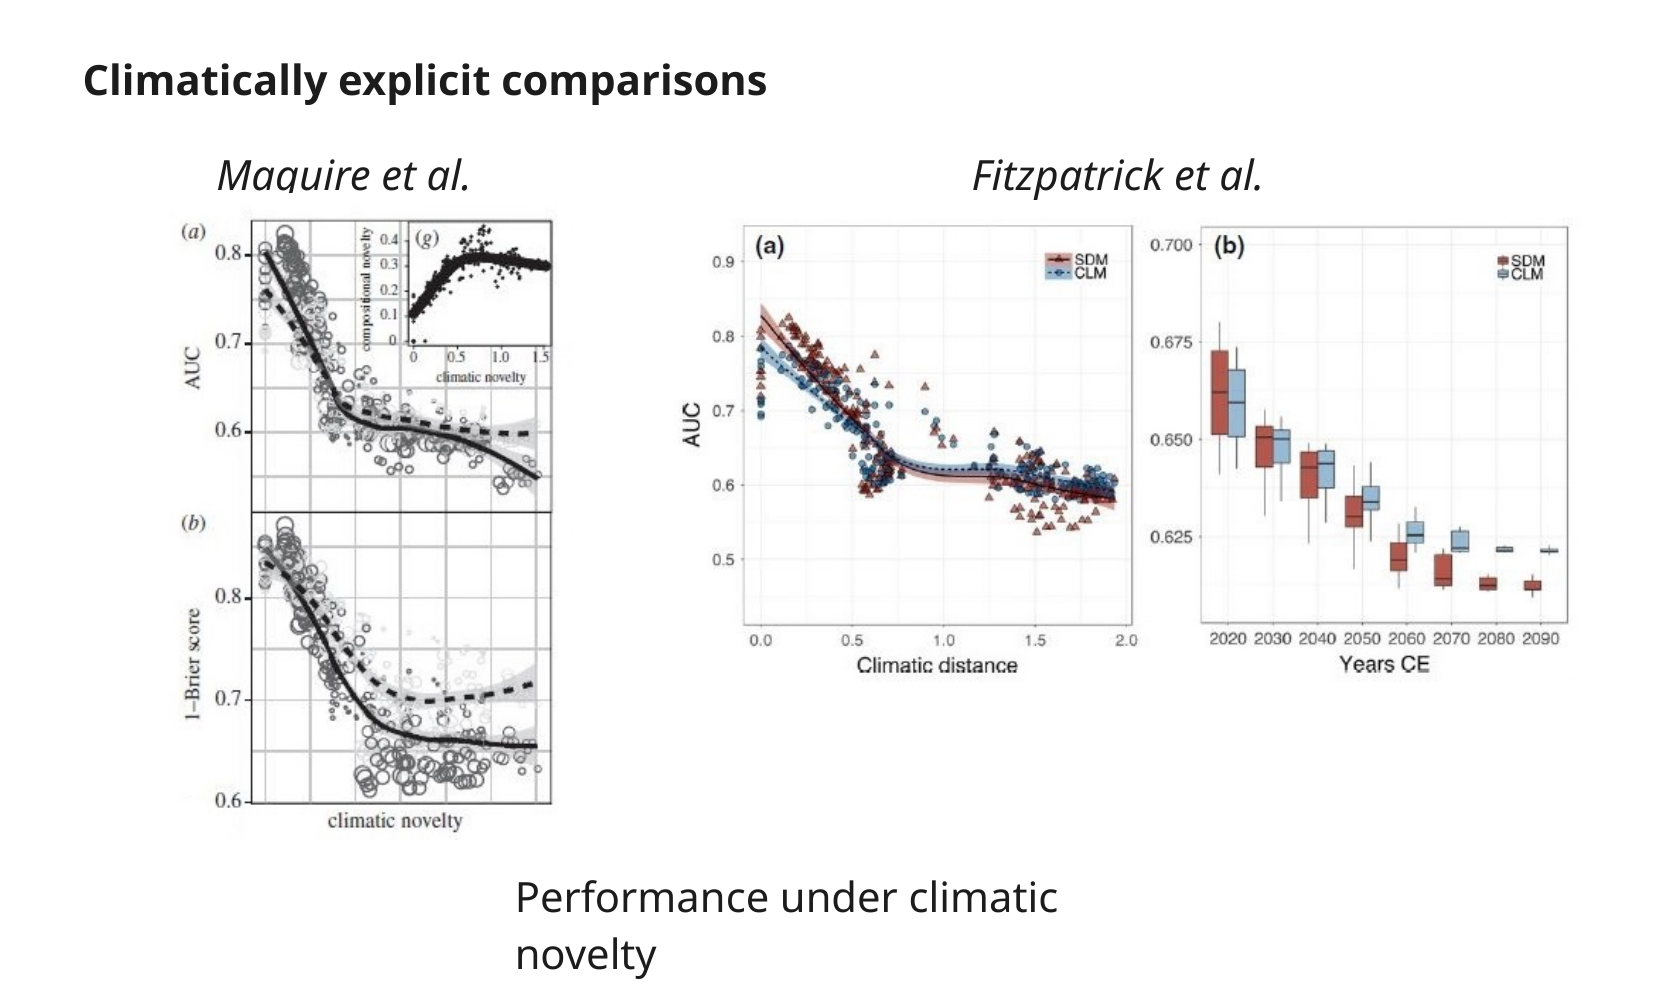

Climatically explicit comparisons
Maguire et al. (2016)
Fitzpatrick et al. (2018)
Performance under climatic novelty